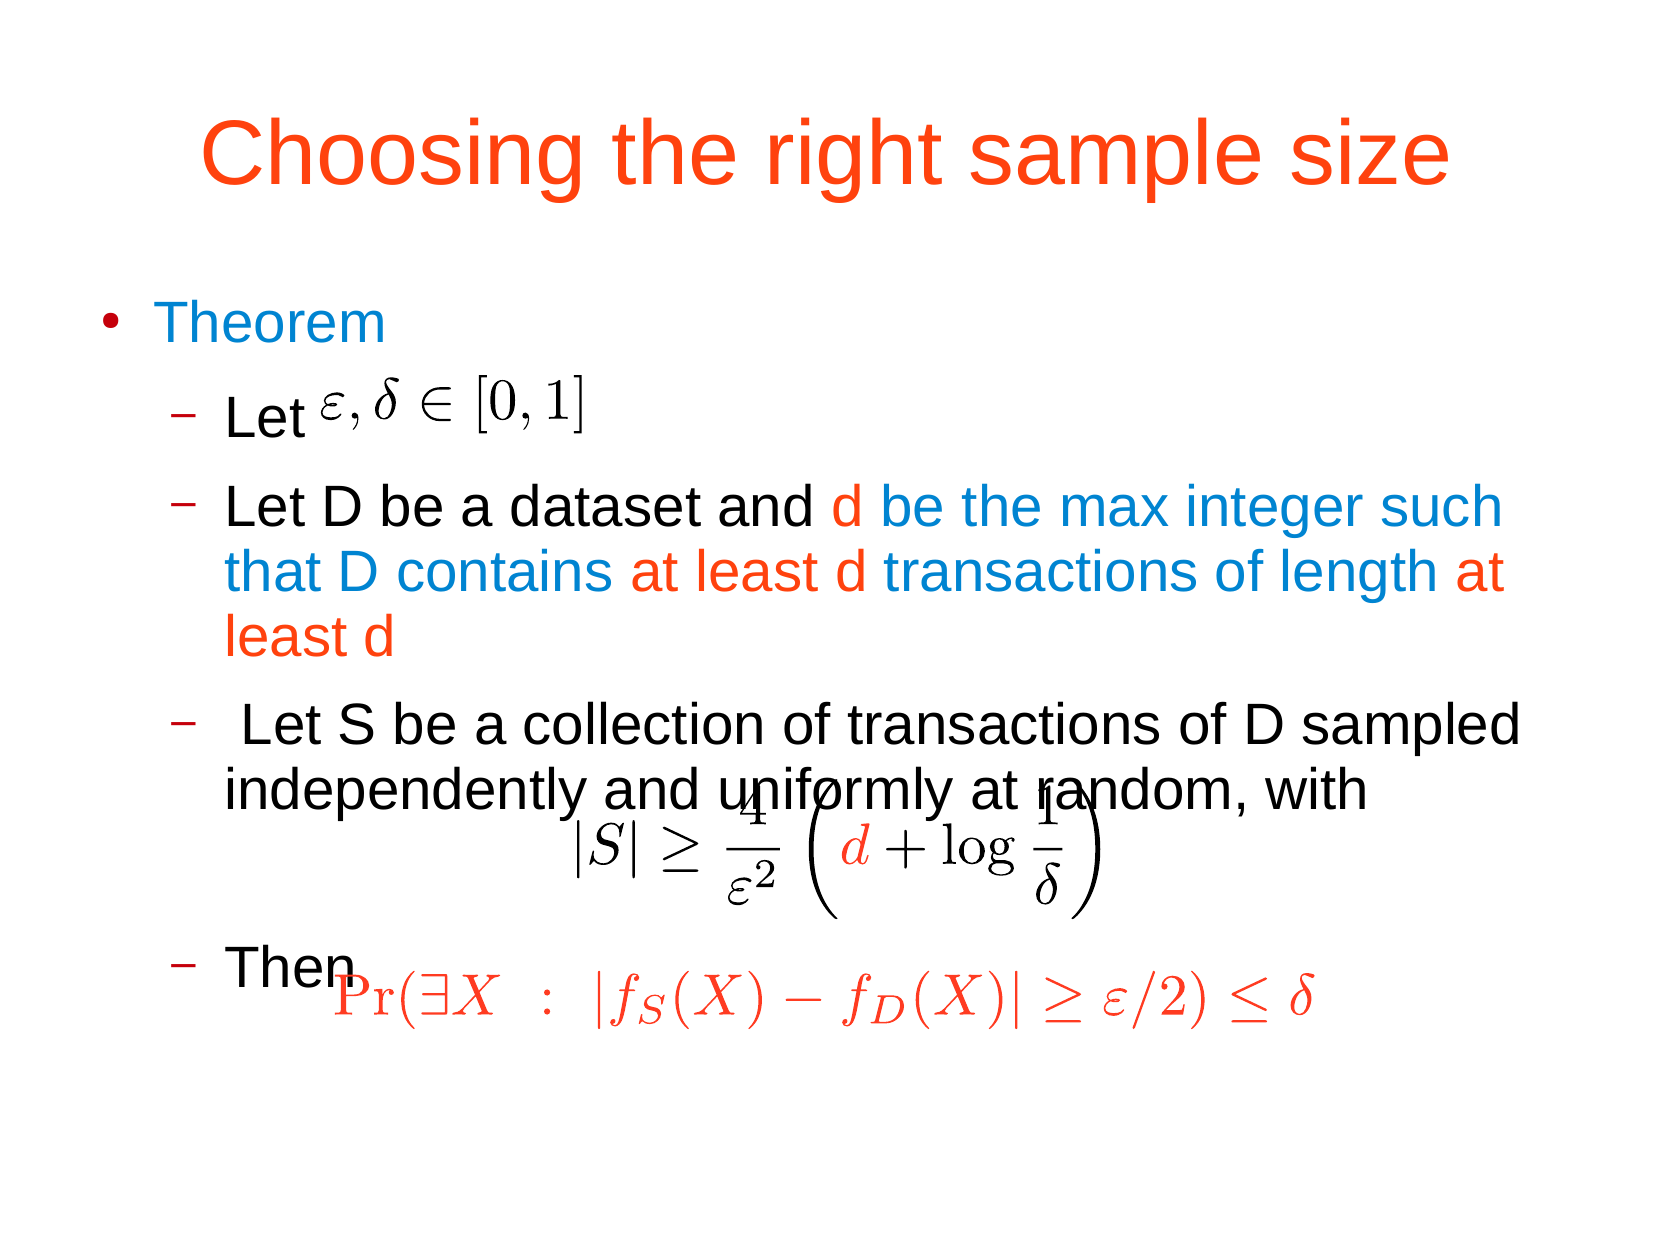

# Choosing the right sample size
Theorem
Let
Let D be a dataset and d be the max integer such that D contains at least d transactions of length at least d
 Let S be a collection of transactions of D sampled independently and uniformly at random, with
Then